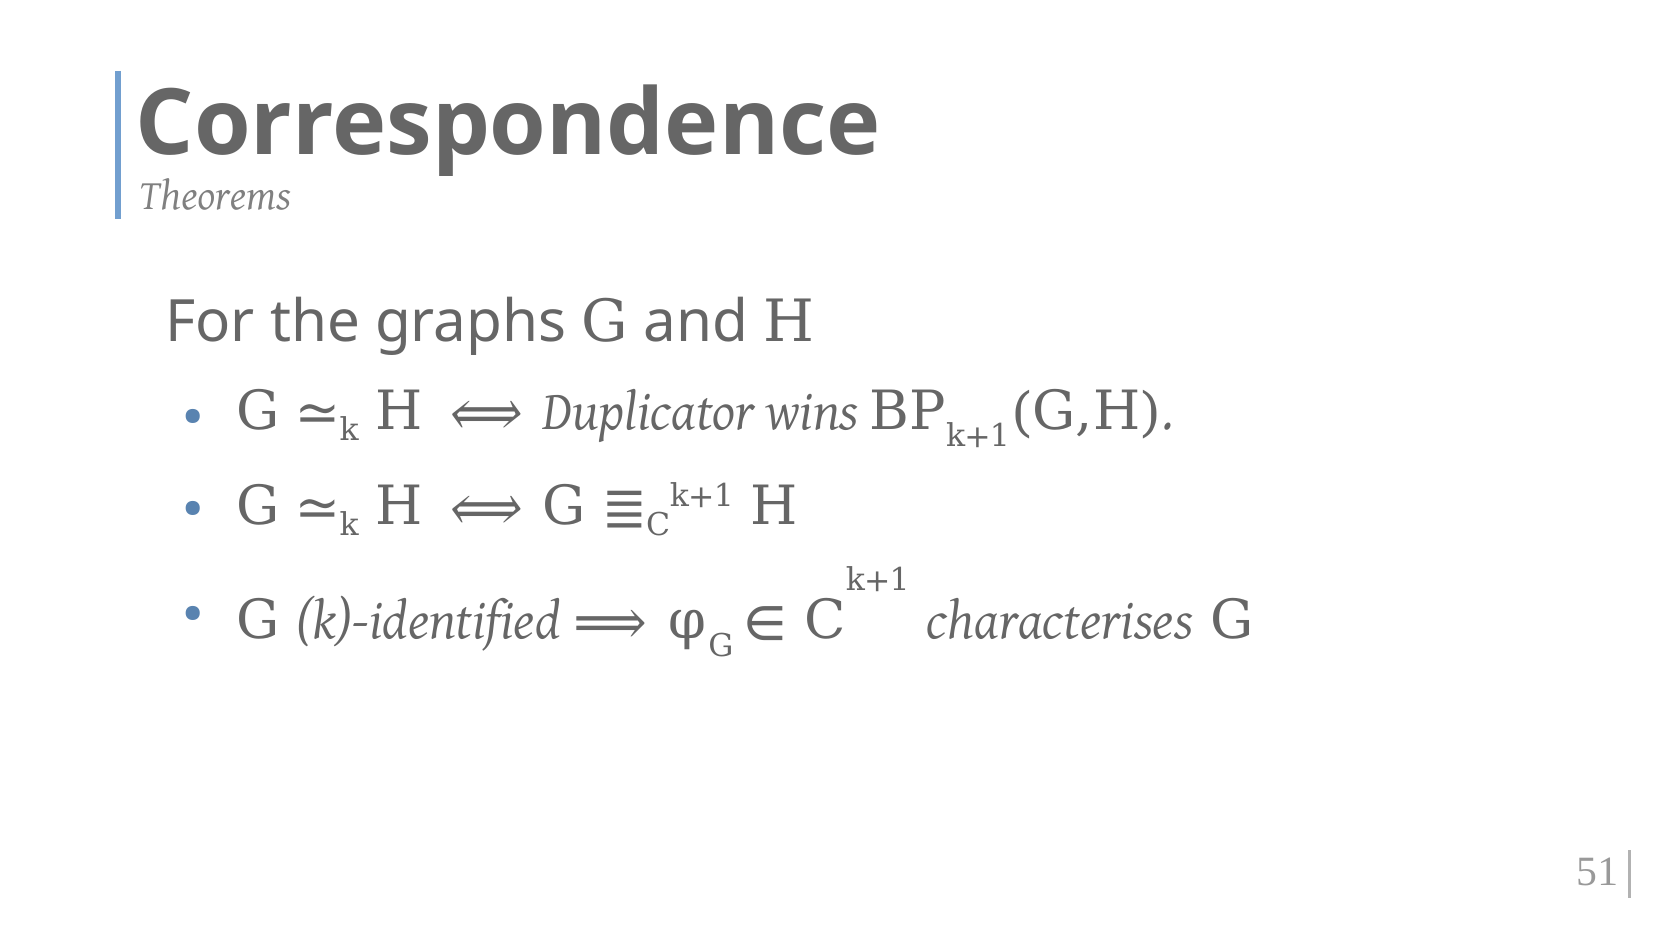

# Correspondence
Theorems
For the graphs G and H
G ≃k H ⟺ Duplicator wins BPk+1(G,H).
G ≃k H ⟺ G ≣Ck+1 H
G (k)-identified ⟹ φG ∈ Ck+1 characterises G
51